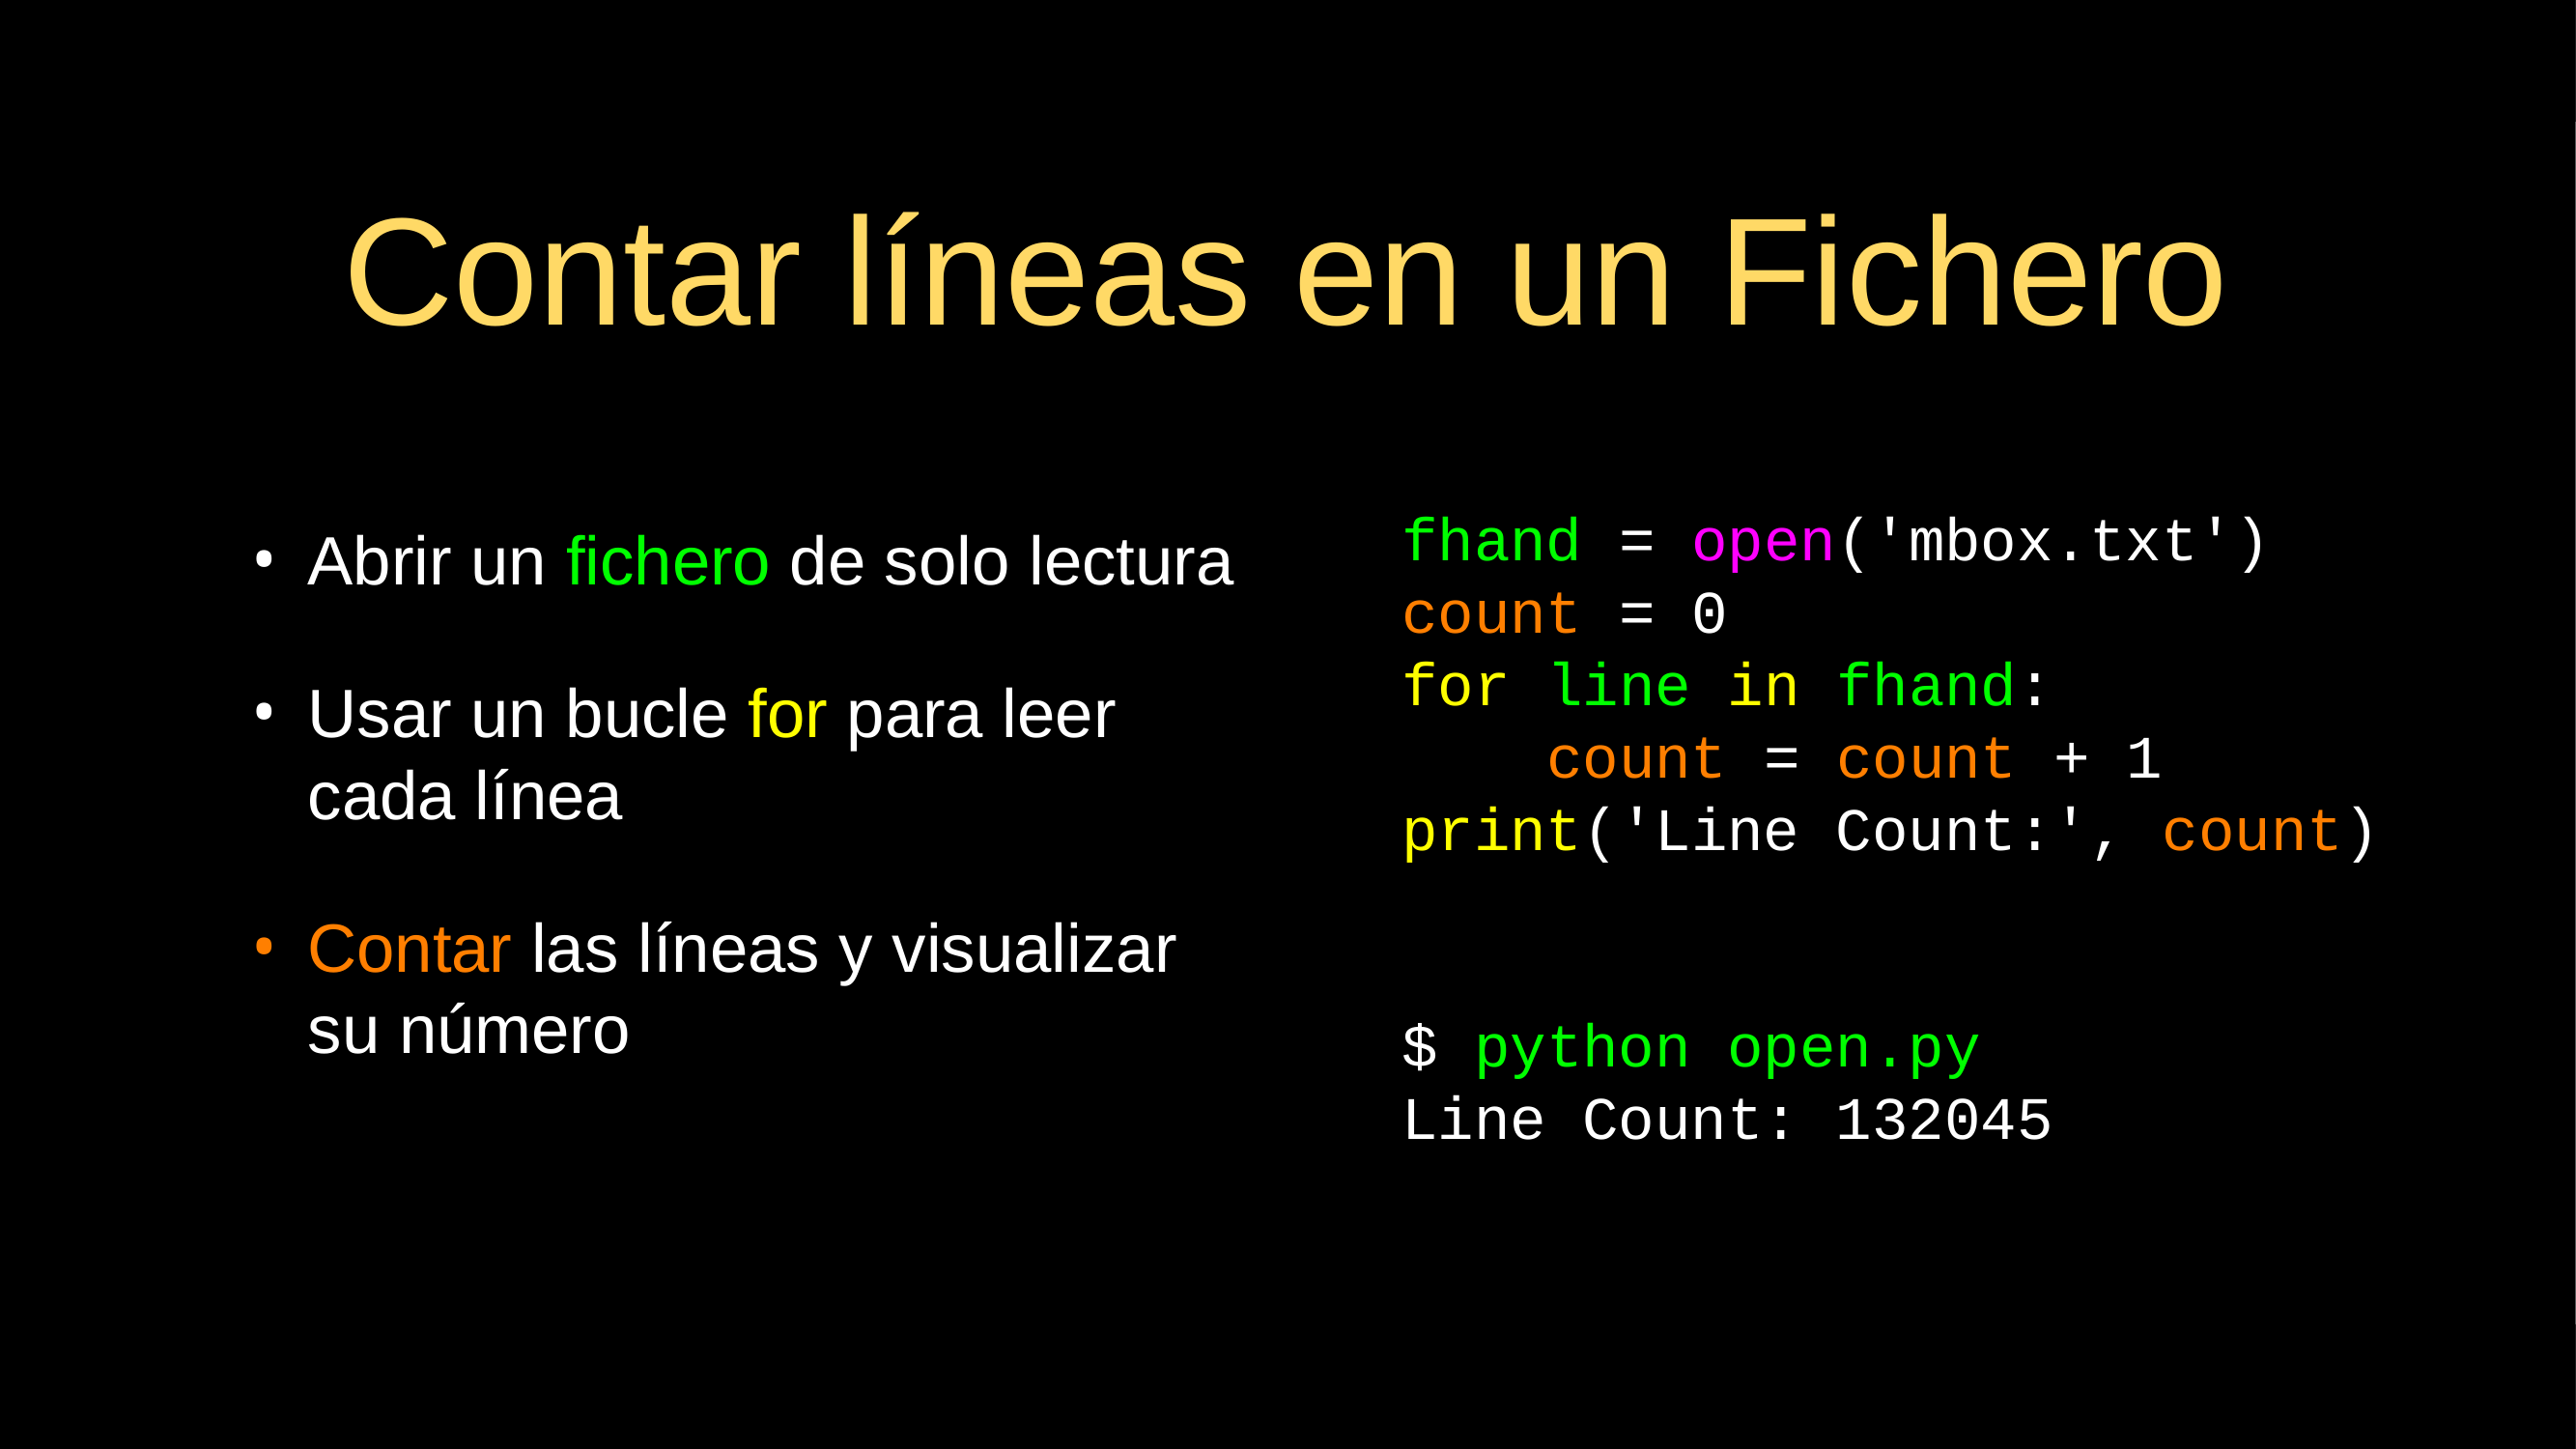

# Contar líneas en un Fichero
Abrir un fichero de solo lectura
Usar un bucle for para leer cada línea
Contar las líneas y visualizar su número
fhand = open('mbox.txt')
count = 0
for line in fhand:
 count = count + 1
print('Line Count:', count)
$ python open.py
Line Count: 132045